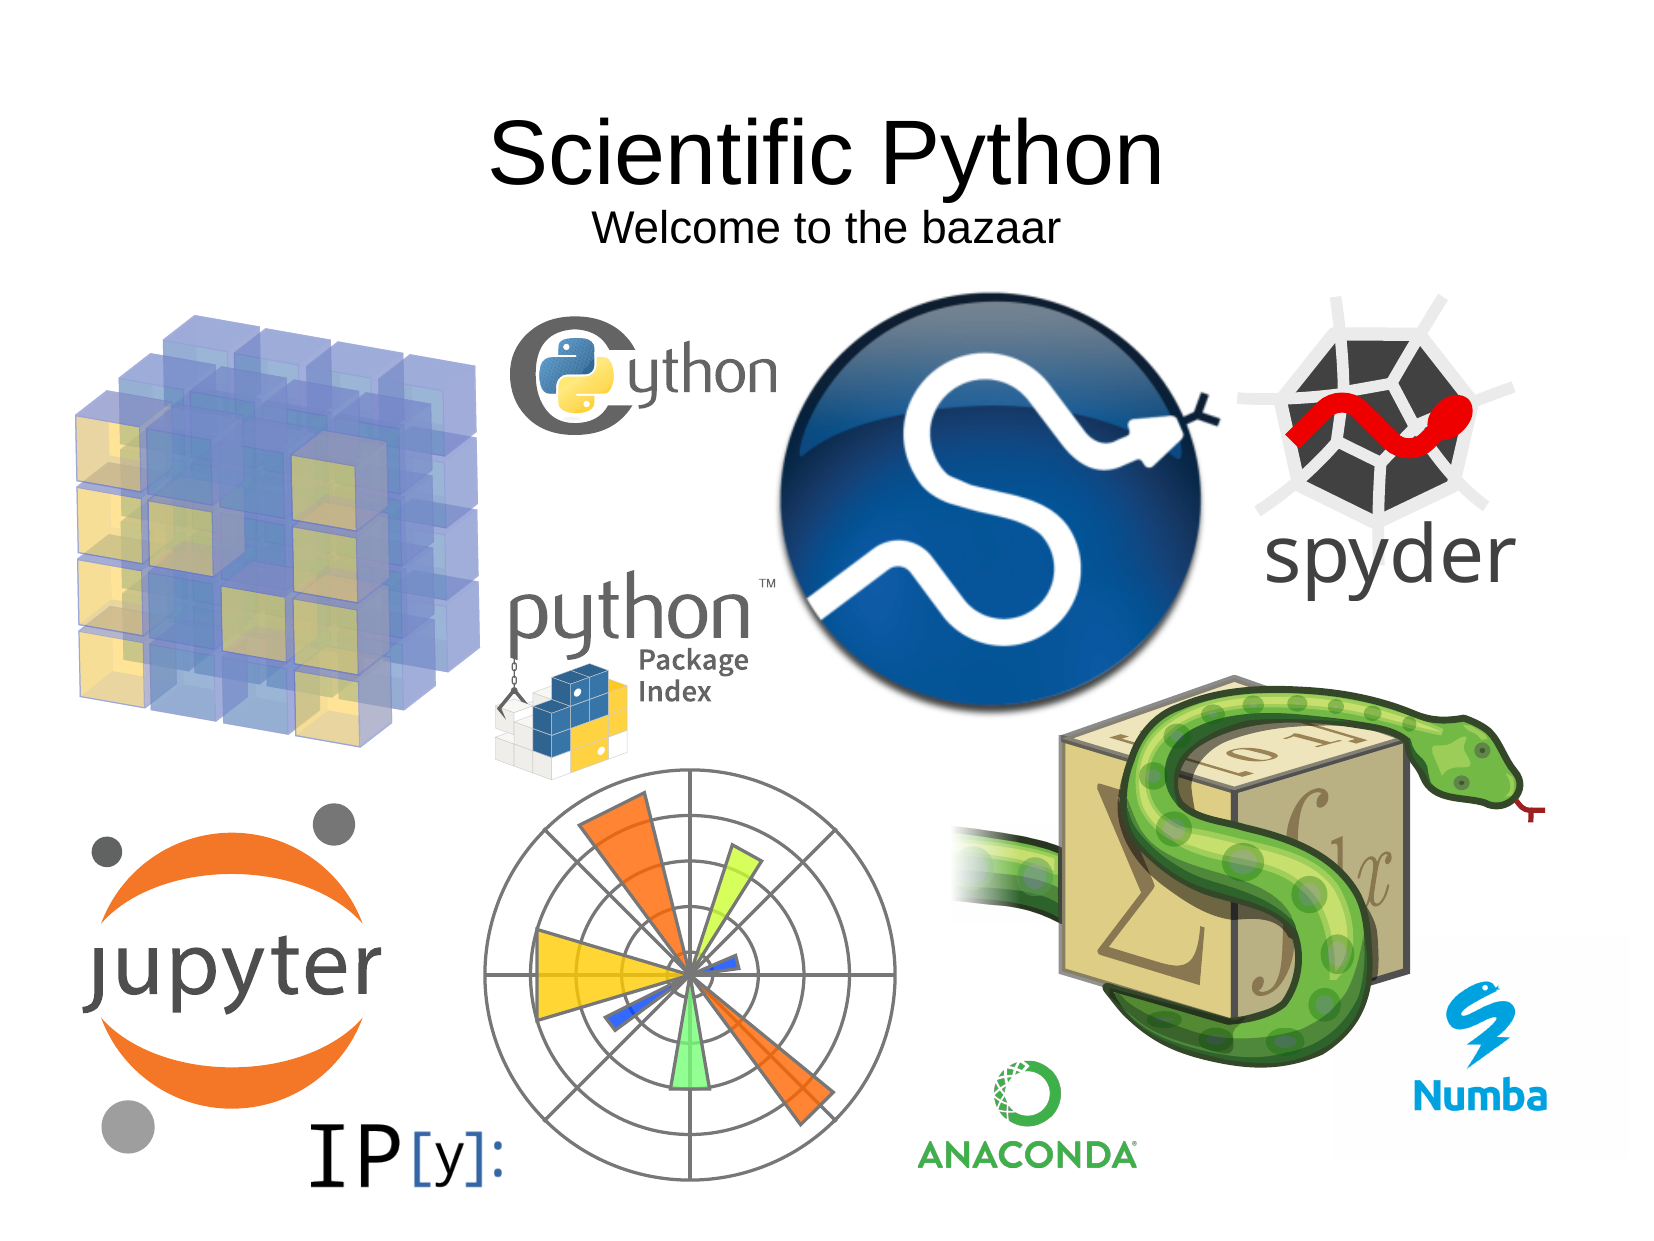

# Scientific Python
Welcome to the bazaar